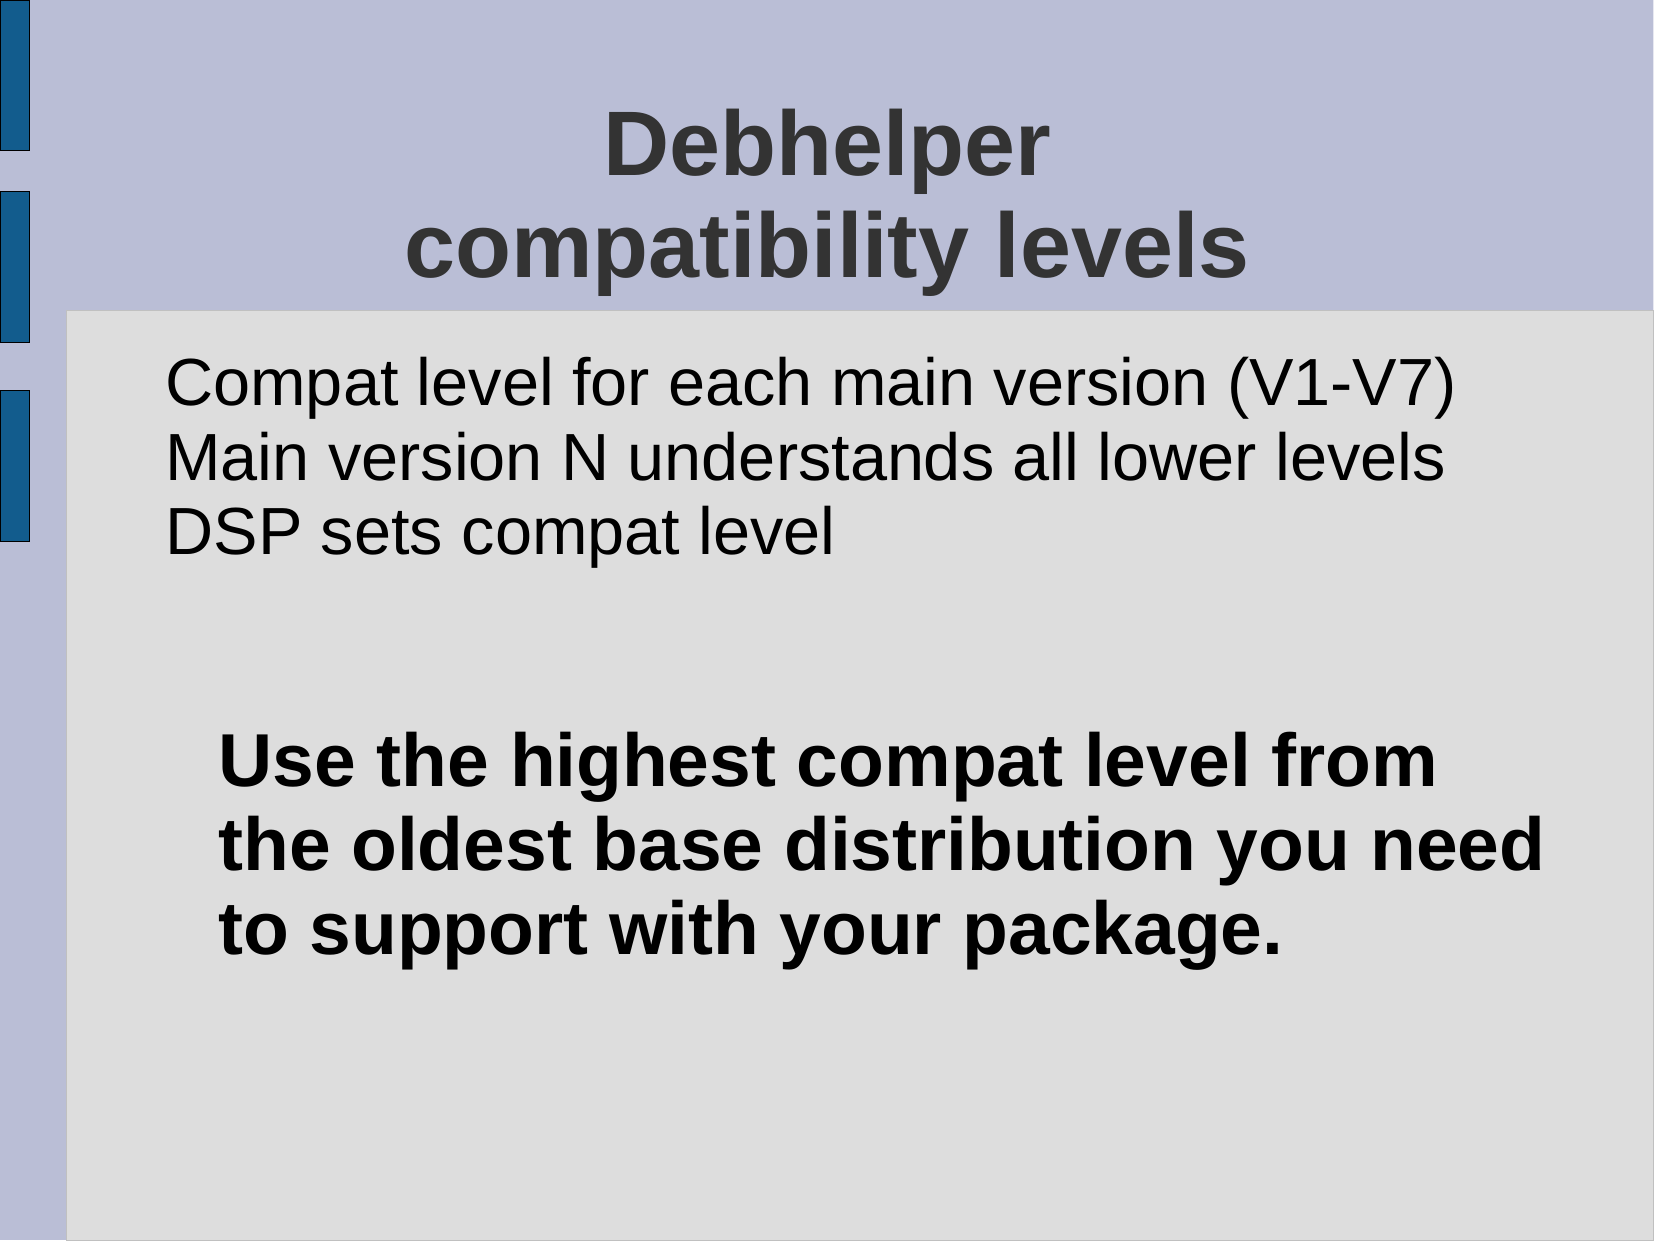

# Debhelper compatibility levels
Compat level for each main version (V1-V7)
Main version N understands all lower levels
DSP sets compat level
Use the highest compat level from the oldest base distribution you need to support with your package.